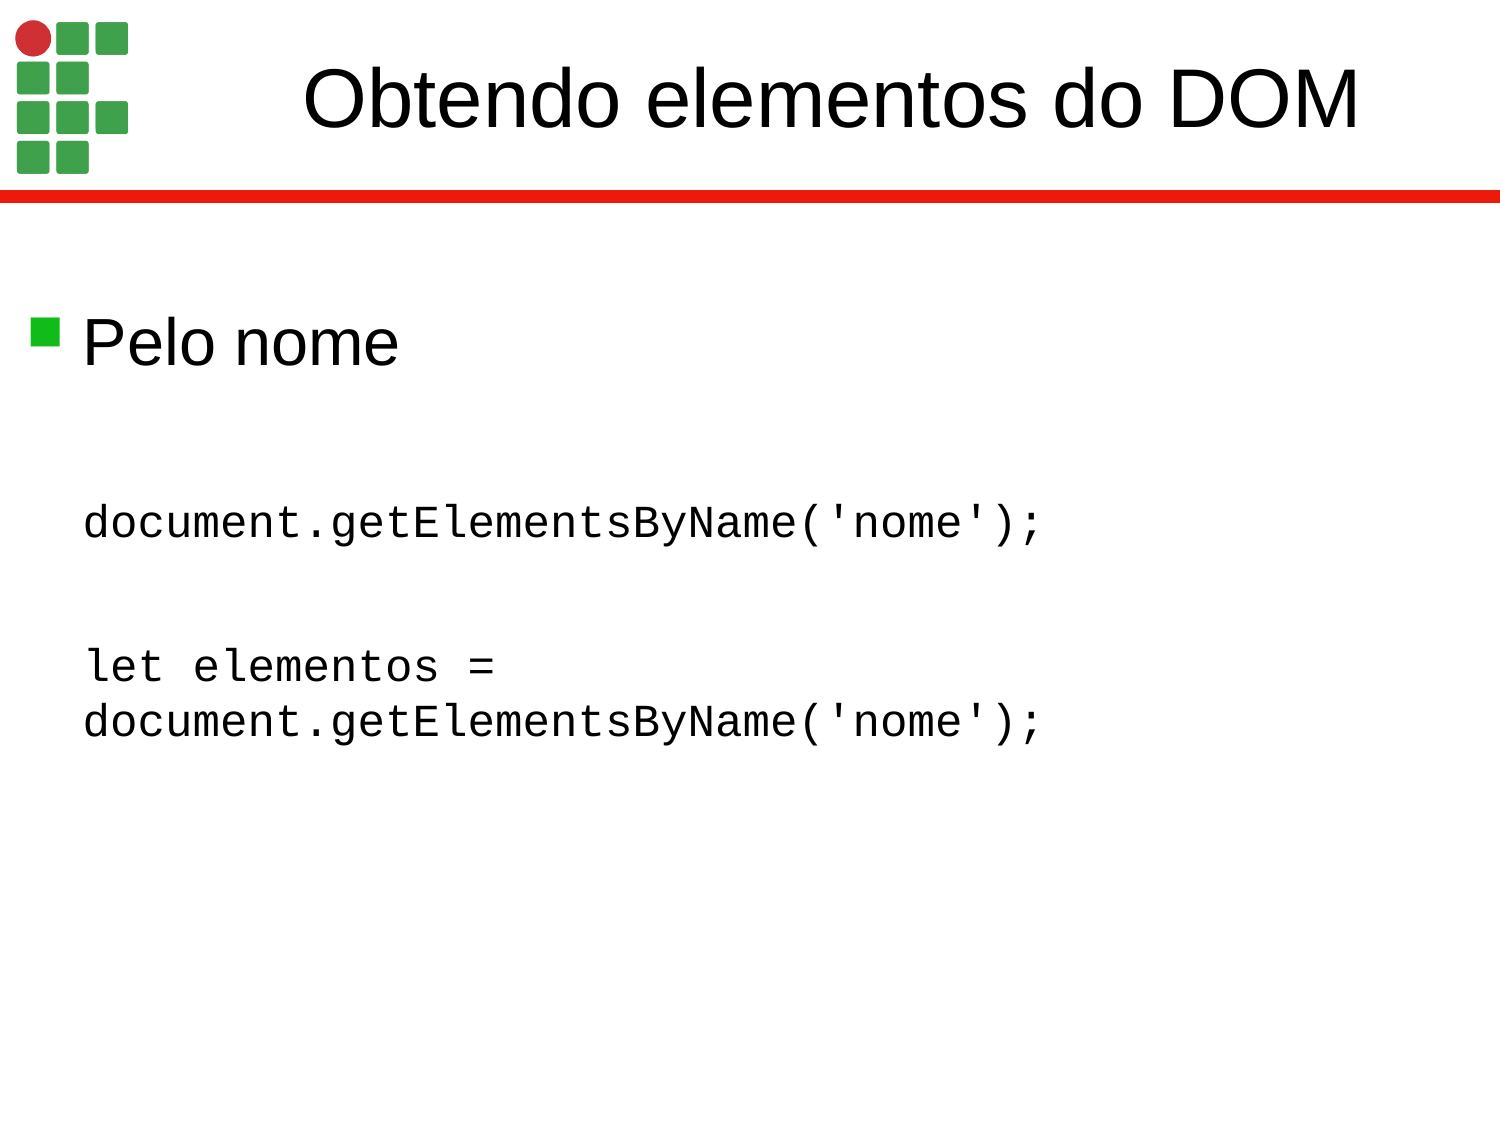

# Obtendo elementos do DOM
Pelo nome
document.getElementsByName('nome');
let elementos = document.getElementsByName('nome');